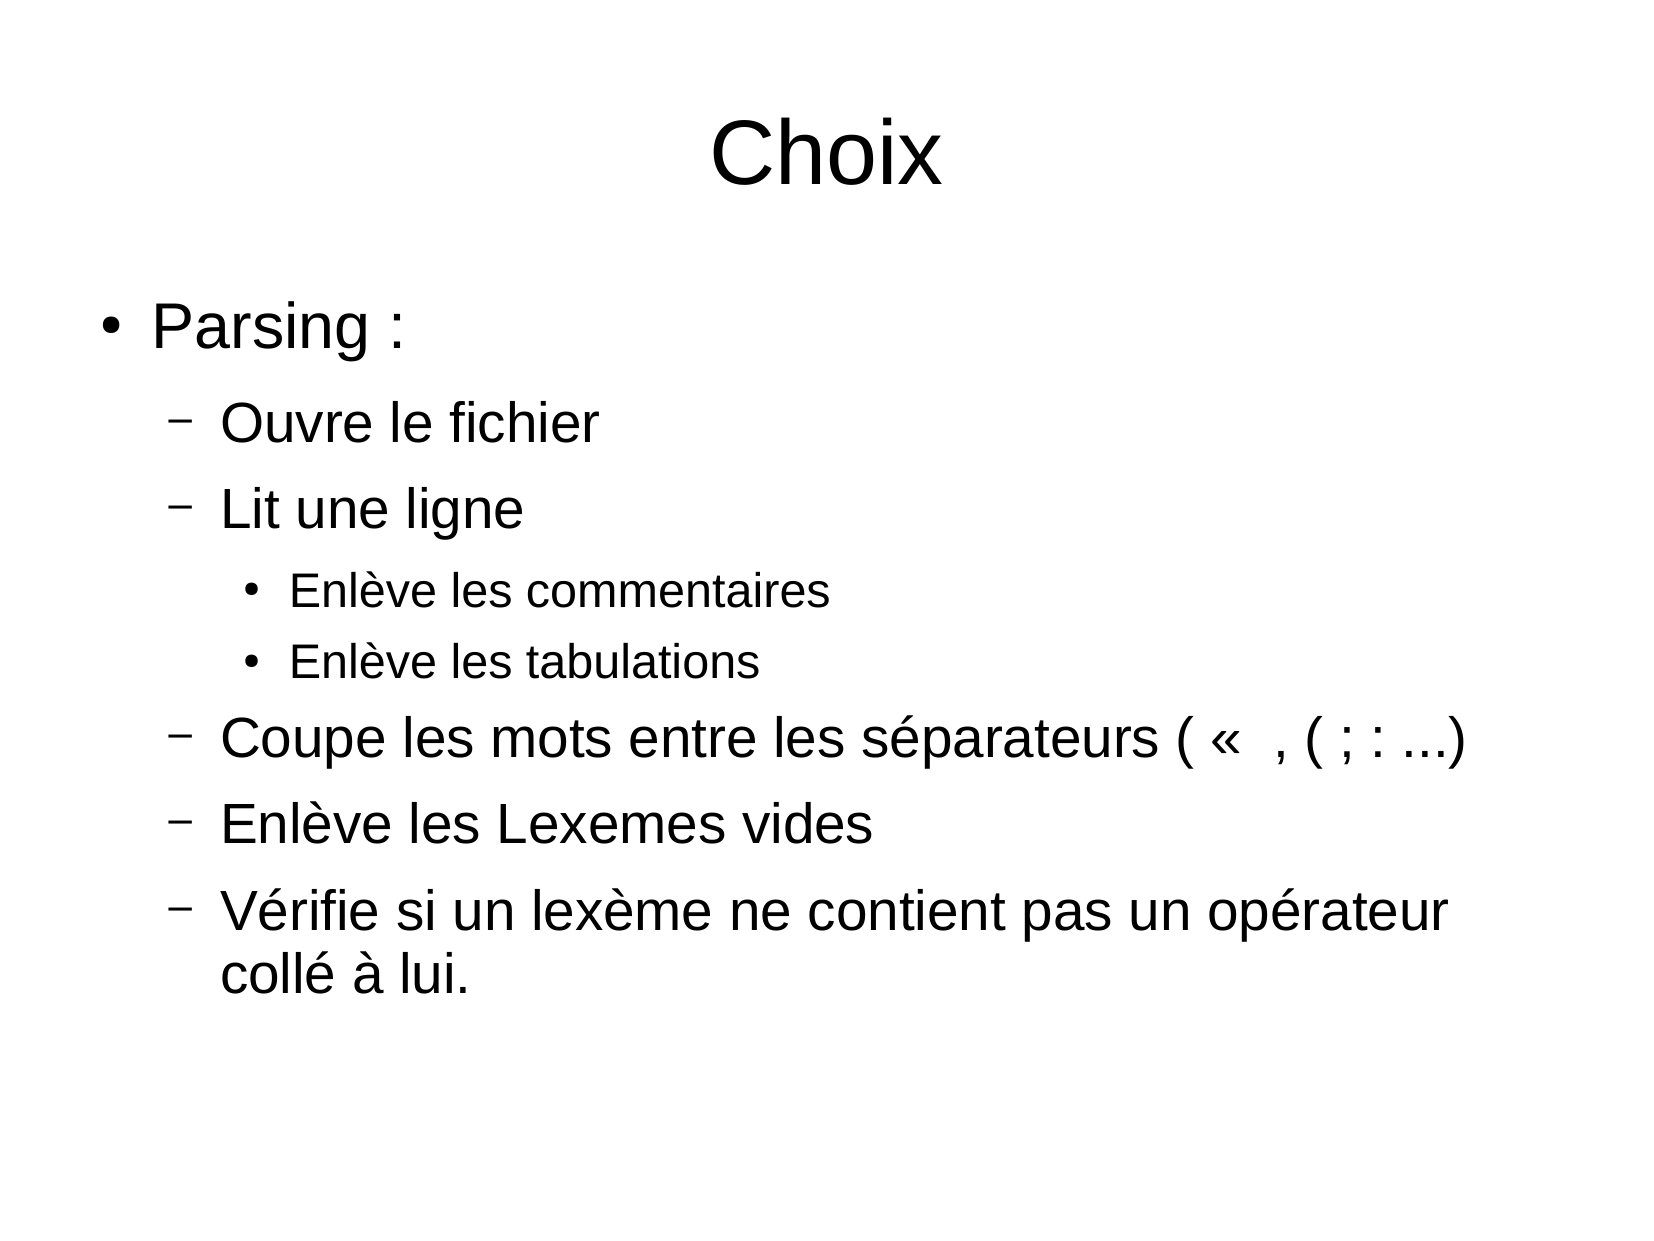

# Choix
Parsing :
Ouvre le fichier
Lit une ligne
Enlève les commentaires
Enlève les tabulations
Coupe les mots entre les séparateurs ( «  , ( ; : ...)
Enlève les Lexemes vides
Vérifie si un lexème ne contient pas un opérateur collé à lui.